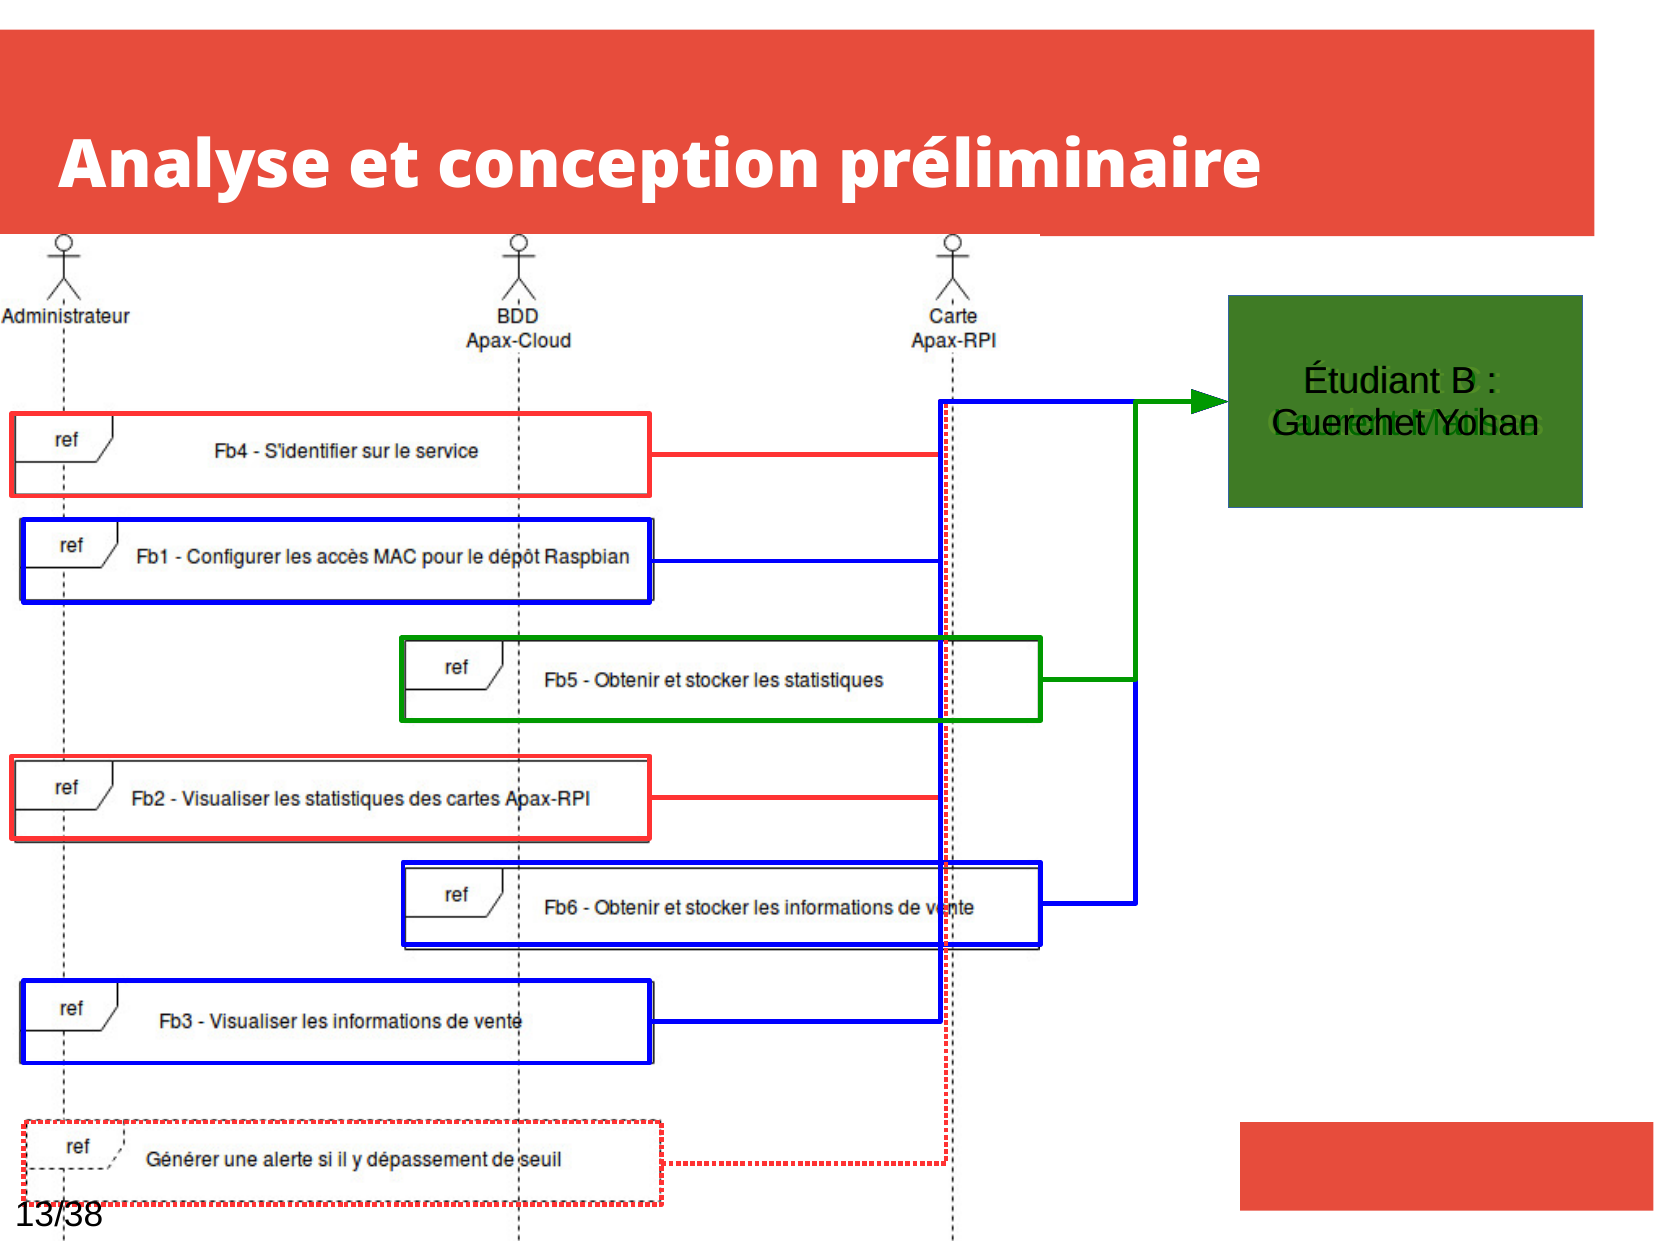

# Analyse et conception préliminaire
Étudiant C :
Coudert Thomas
Étudiant D :
Laurent Matisse
Étudiant B :
Guerchet Yohan